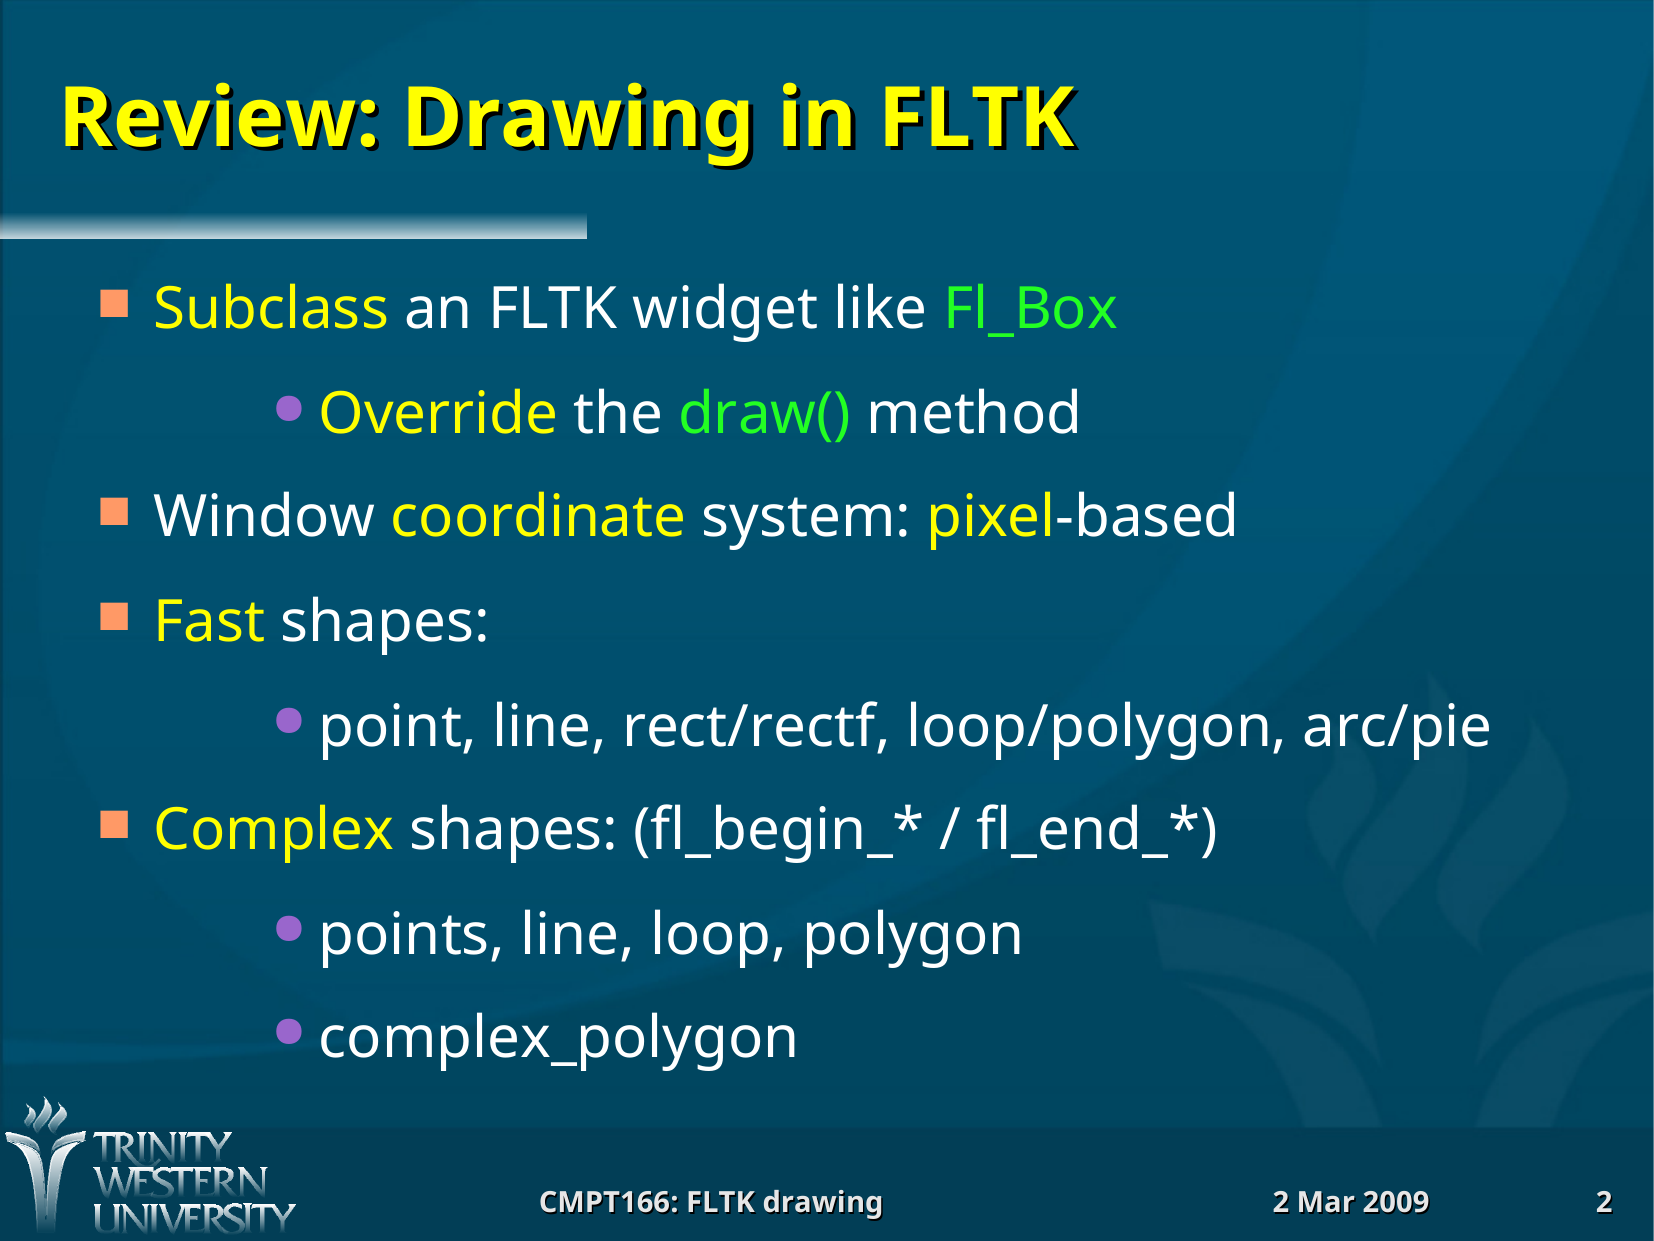

# Review: Drawing in FLTK
Subclass an FLTK widget like Fl_Box
Override the draw() method
Window coordinate system: pixel-based
Fast shapes:
point, line, rect/rectf, loop/polygon, arc/pie
Complex shapes: (fl_begin_* / fl_end_*)
points, line, loop, polygon
complex_polygon
CMPT166: FLTK drawing
2 Mar 2009
2